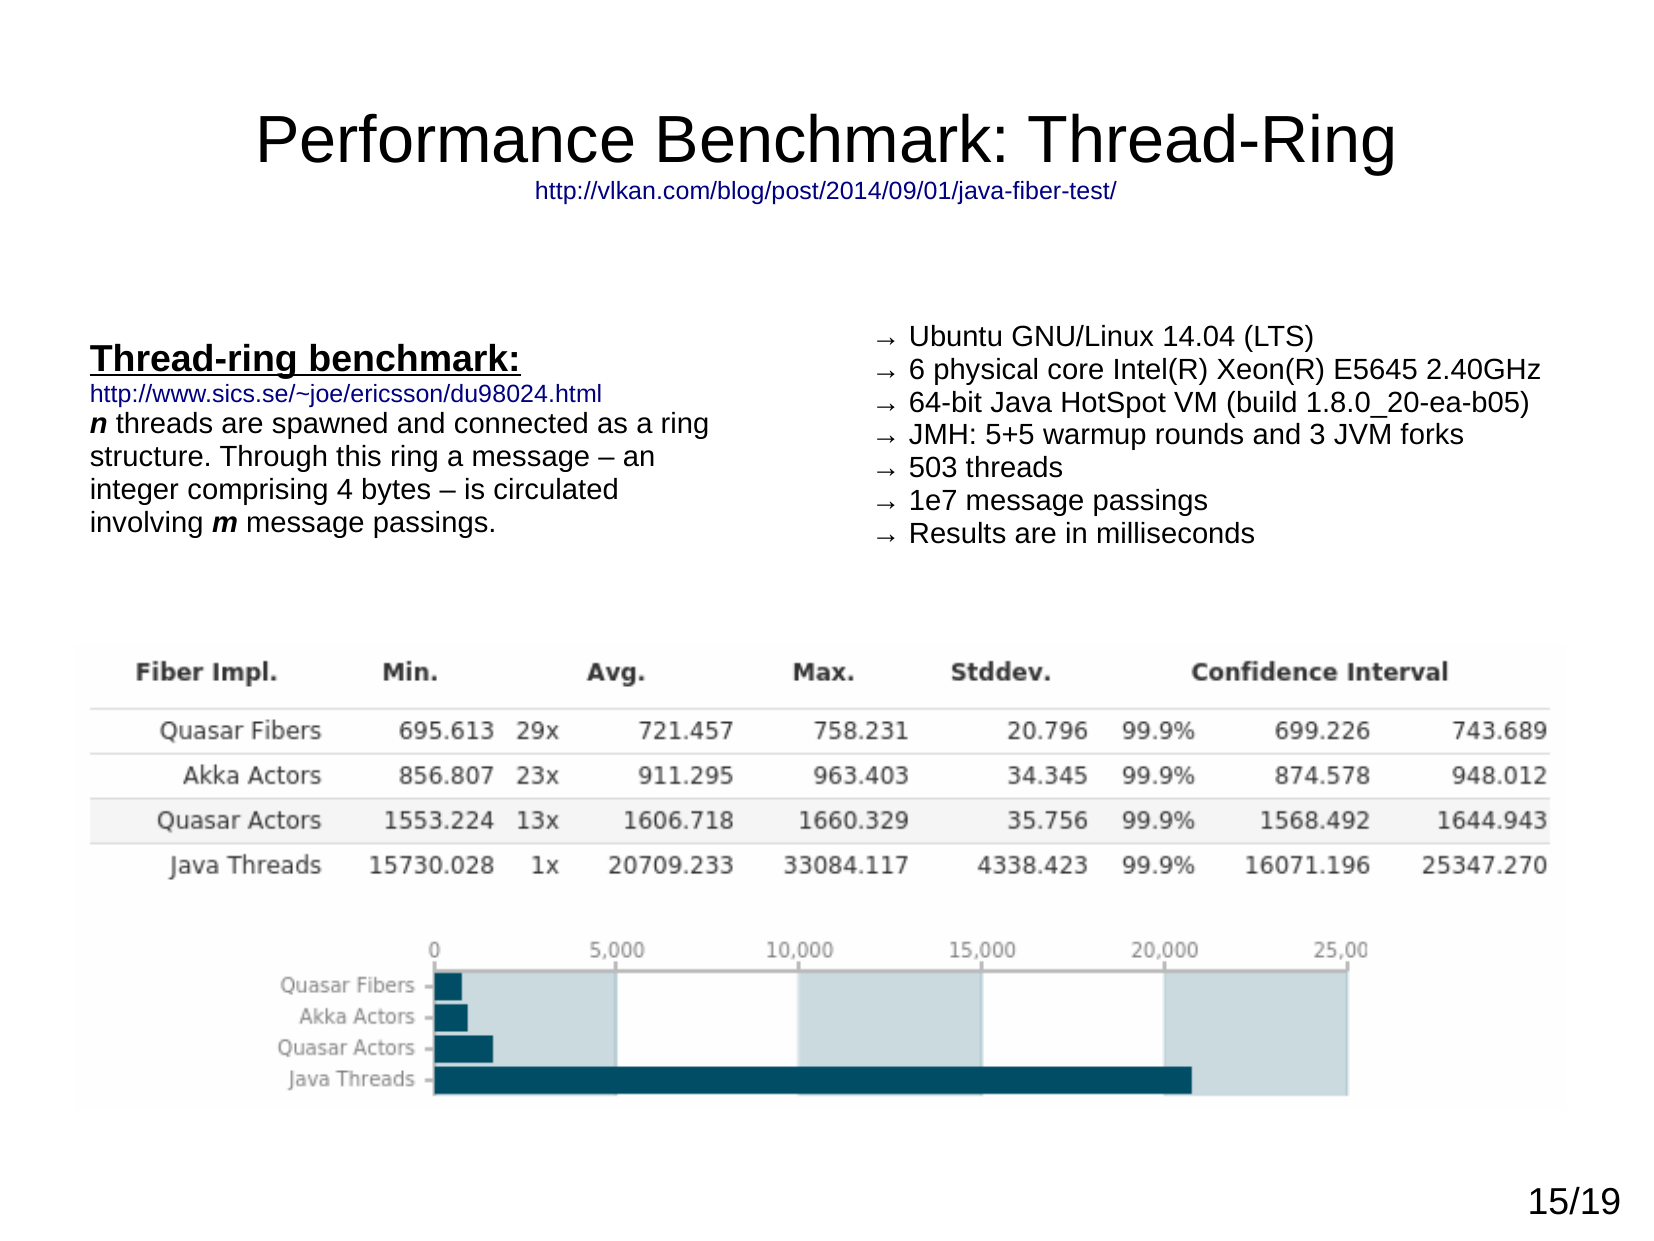

# Performance Benchmark: Thread-Ring http://vlkan.com/blog/post/2014/09/01/java-fiber-test/
→ Ubuntu GNU/Linux 14.04 (LTS)
→ 6 physical core Intel(R) Xeon(R) E5645 2.40GHz
→ 64-bit Java HotSpot VM (build 1.8.0_20-ea-b05)
→ JMH: 5+5 warmup rounds and 3 JVM forks
→ 503 threads
→ 1e7 message passings
→ Results are in milliseconds
Thread-ring benchmark:
http://www.sics.se/~joe/ericsson/du98024.html
n threads are spawned and connected as a ring structure. Through this ring a message – an integer comprising 4 bytes – is circulated involving m message passings.